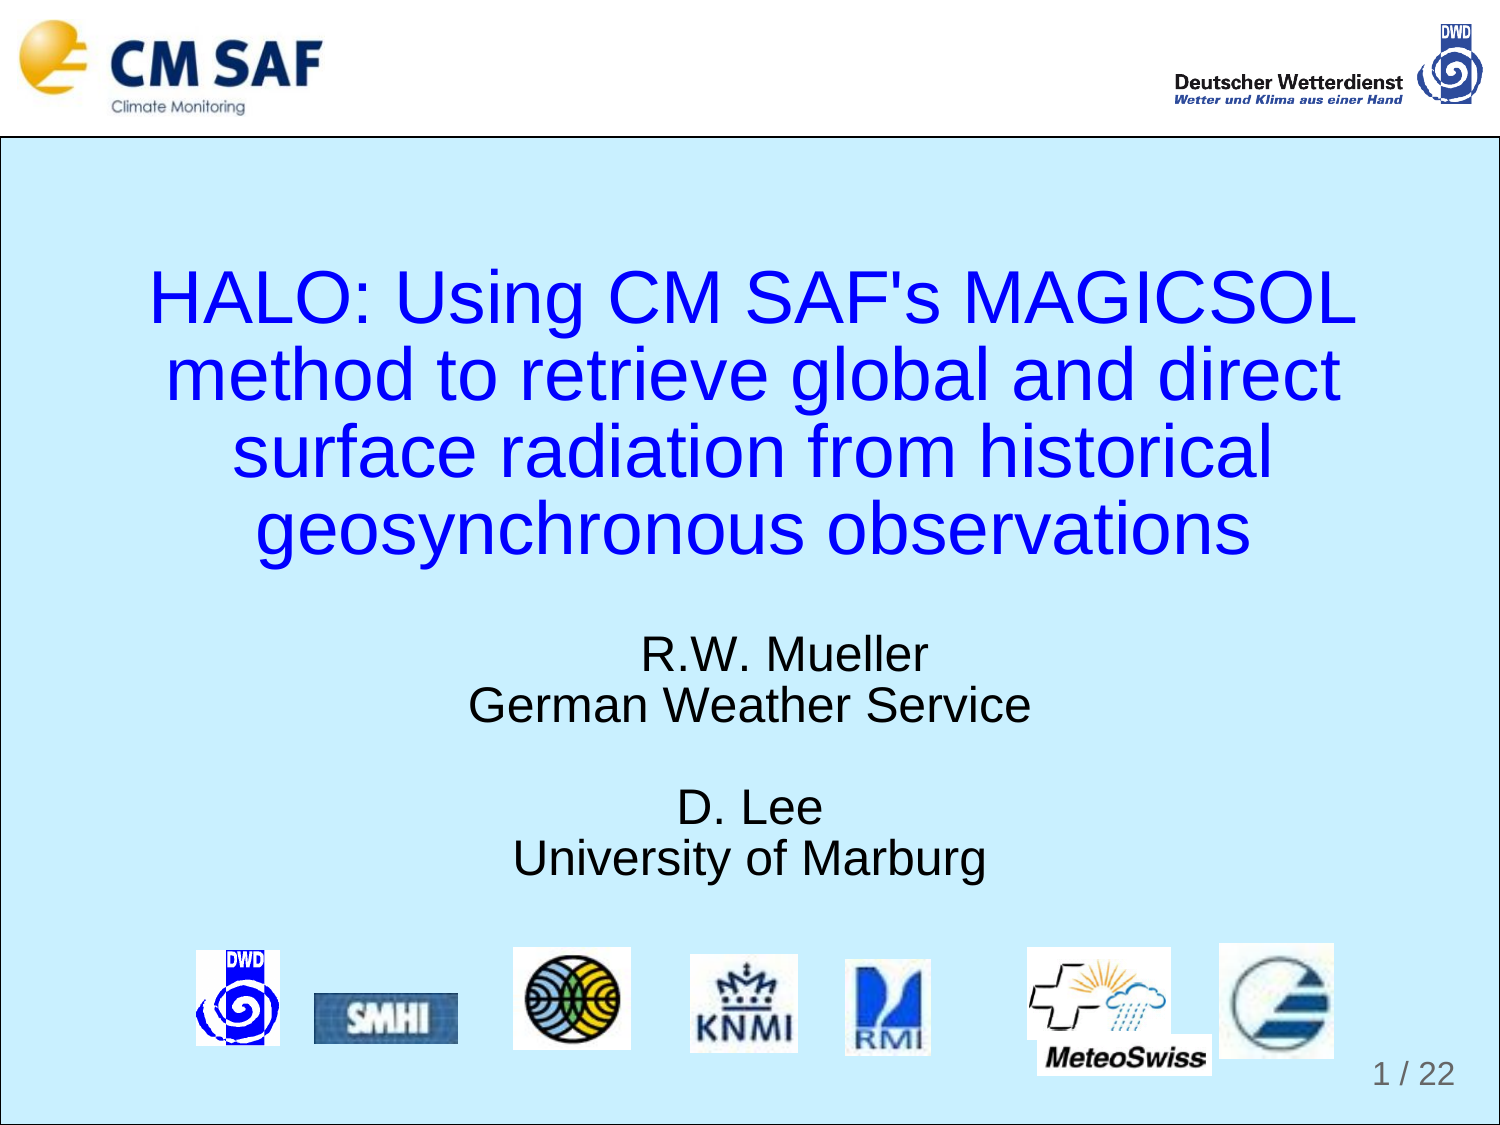

# HALO: Using CM SAF's MAGICSOL method to retrieve global and direct surface radiation from historical geosynchronous observations
 R.W. Mueller
German Weather Service
D. Lee
University of Marburg